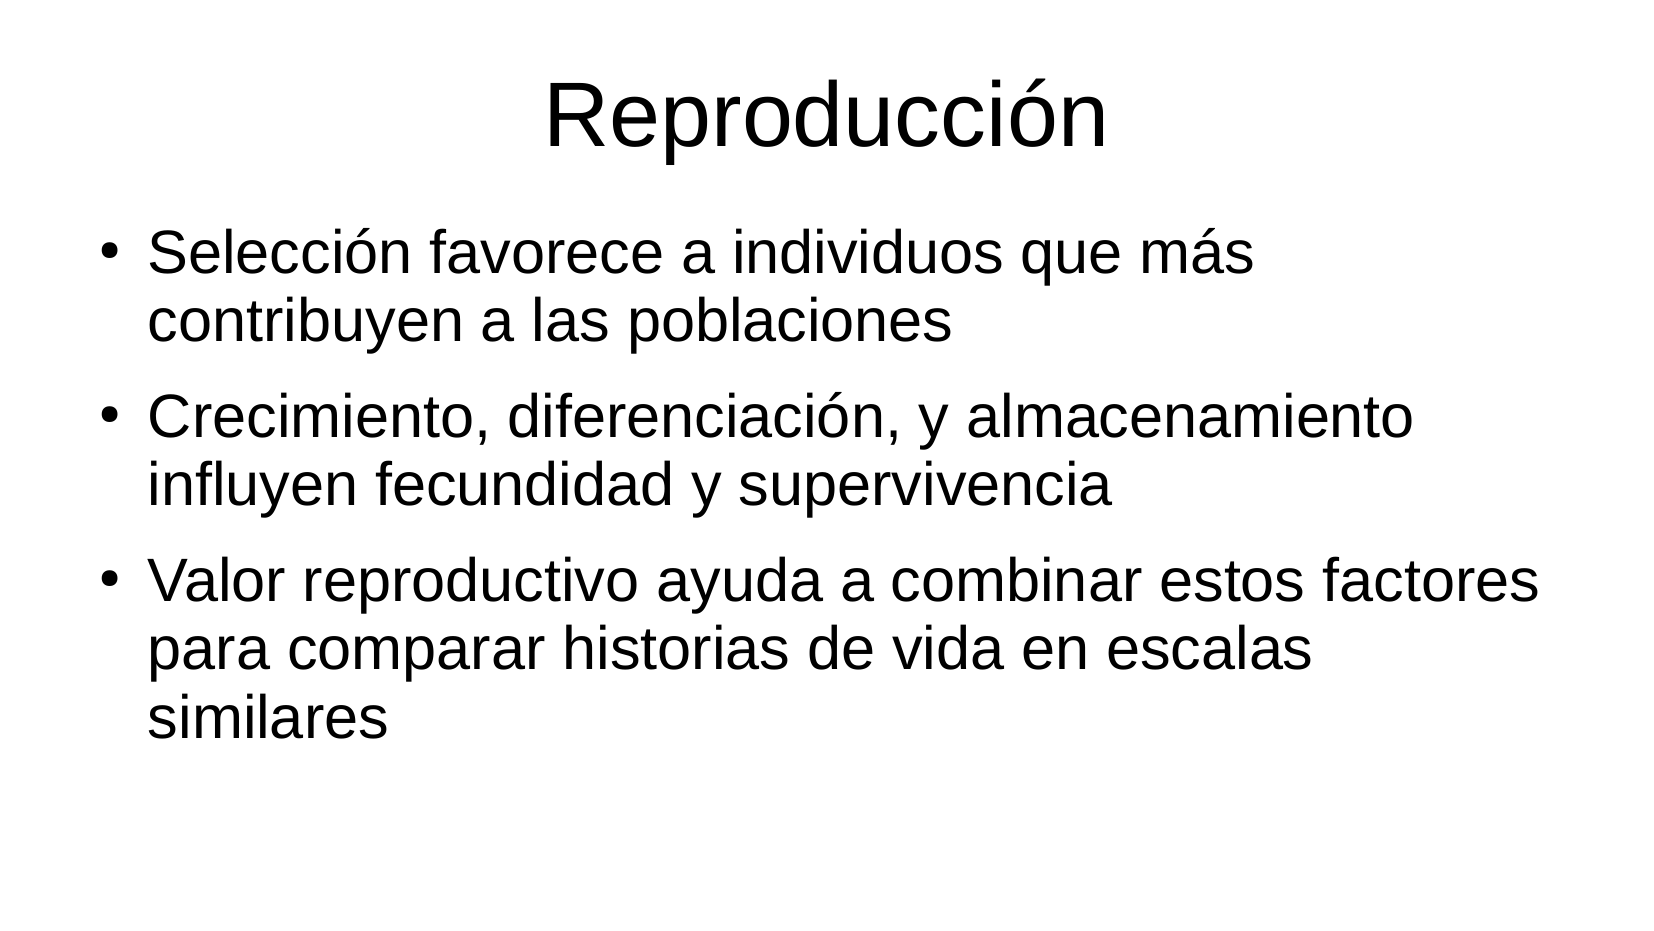

# Reproducción
Selección favorece a individuos que más contribuyen a las poblaciones
Crecimiento, diferenciación, y almacenamiento influyen fecundidad y supervivencia
Valor reproductivo ayuda a combinar estos factores para comparar historias de vida en escalas similares